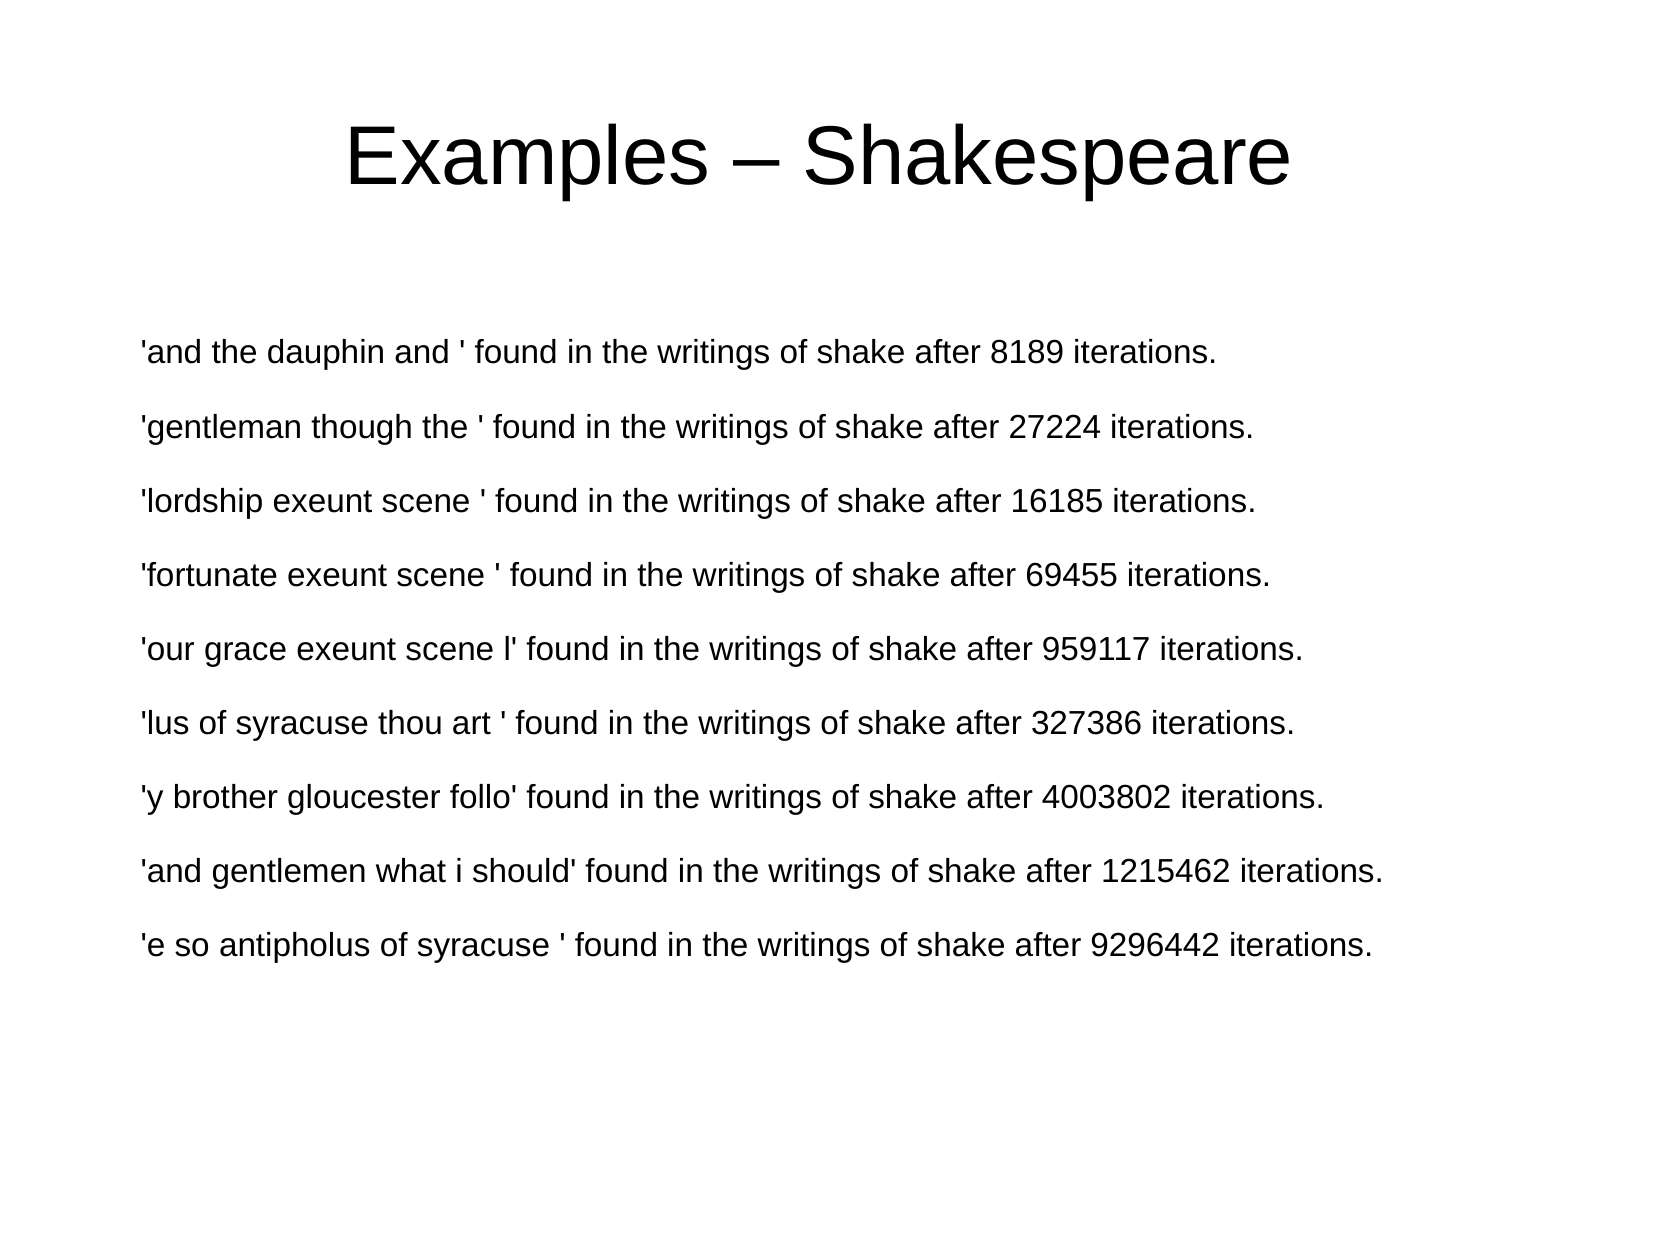

Examples – Shakespeare
'and the dauphin and ' found in the writings of shake after 8189 iterations.
'gentleman though the ' found in the writings of shake after 27224 iterations.
'lordship exeunt scene ' found in the writings of shake after 16185 iterations.
'fortunate exeunt scene ' found in the writings of shake after 69455 iterations.
'our grace exeunt scene l' found in the writings of shake after 959117 iterations.
'lus of syracuse thou art ' found in the writings of shake after 327386 iterations.
'y brother gloucester follo' found in the writings of shake after 4003802 iterations.
'and gentlemen what i should' found in the writings of shake after 1215462 iterations.
'e so antipholus of syracuse ' found in the writings of shake after 9296442 iterations.